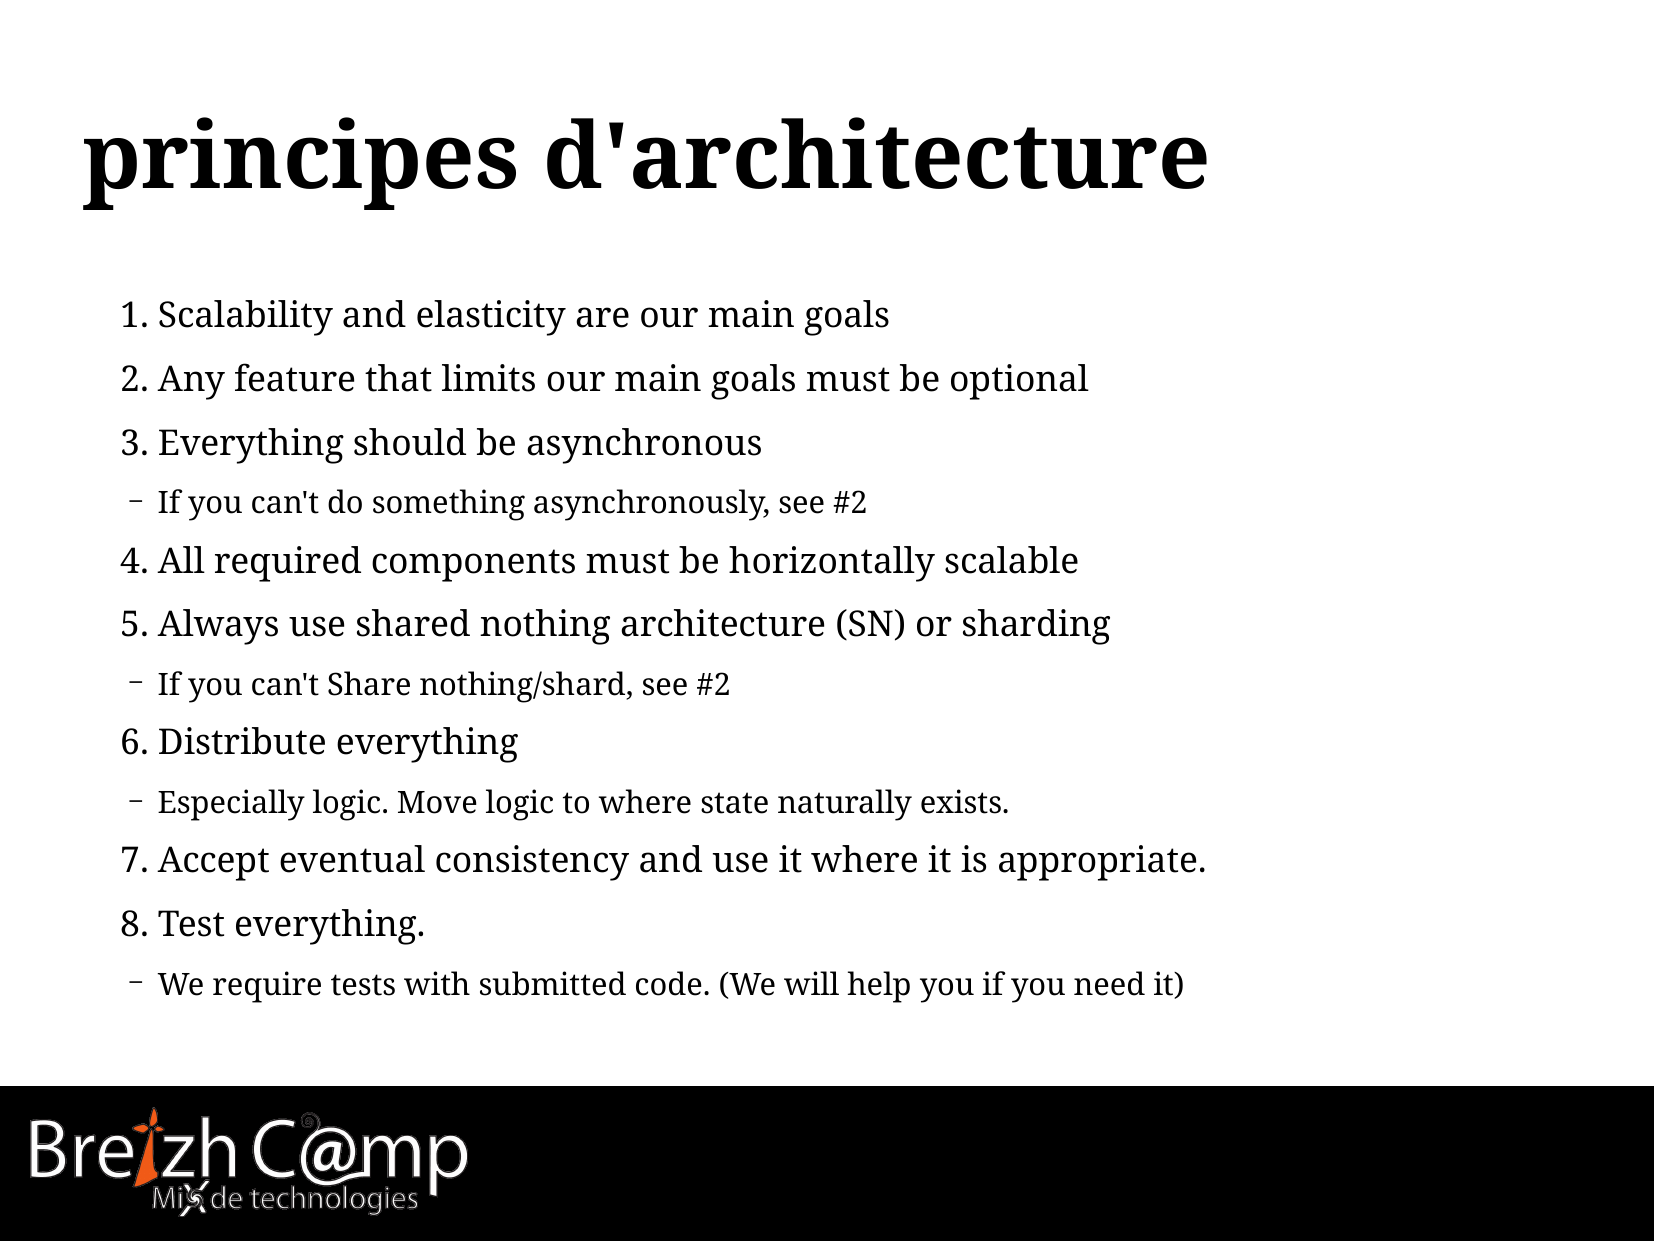

# principes d'architecture
1. Scalability and elasticity are our main goals
2. Any feature that limits our main goals must be optional
3. Everything should be asynchronous
If you can't do something asynchronously, see #2
4. All required components must be horizontally scalable
5. Always use shared nothing architecture (SN) or sharding
If you can't Share nothing/shard, see #2
6. Distribute everything
Especially logic. Move logic to where state naturally exists.
7. Accept eventual consistency and use it where it is appropriate.
8. Test everything.
We require tests with submitted code. (We will help you if you need it)
21